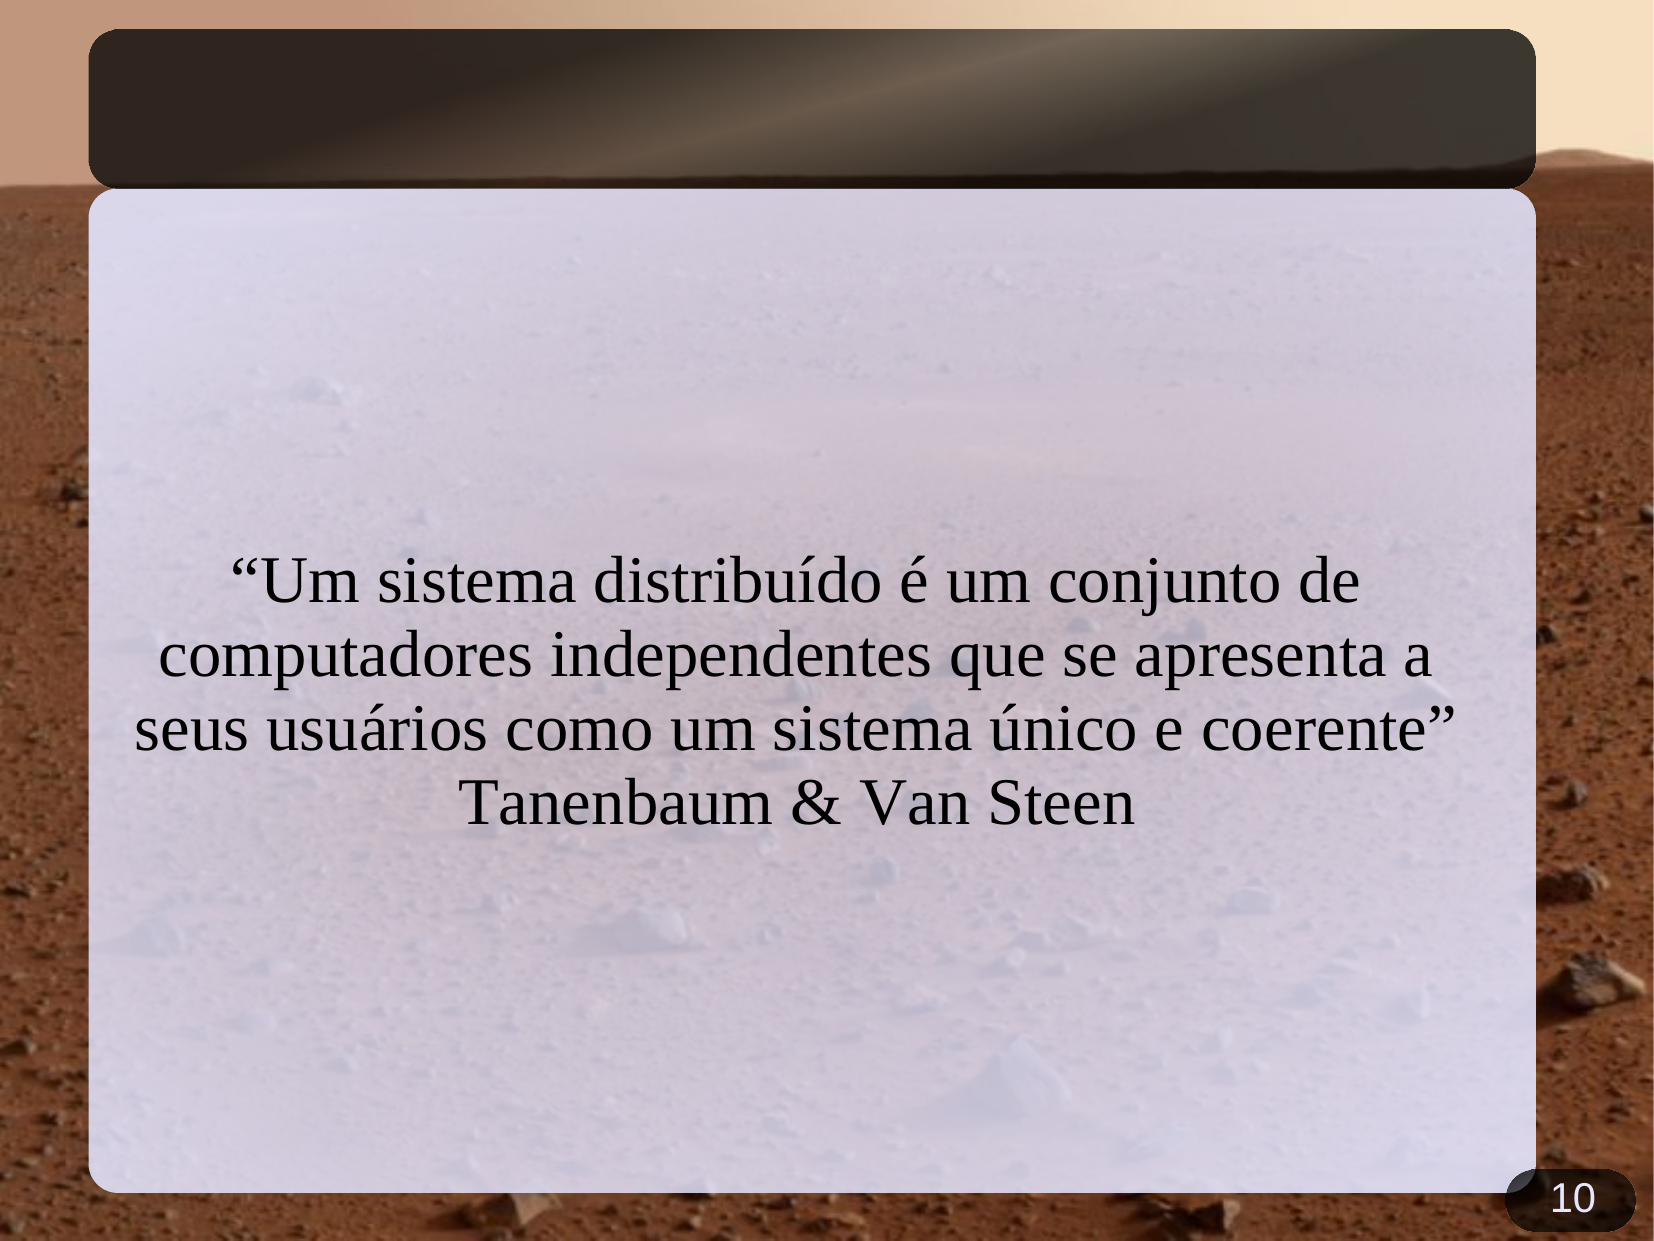

#
“Um sistema distribuído é um conjunto de computadores independentes que se apresenta a seus usuários como um sistema único e coerente” Tanenbaum & Van Steen